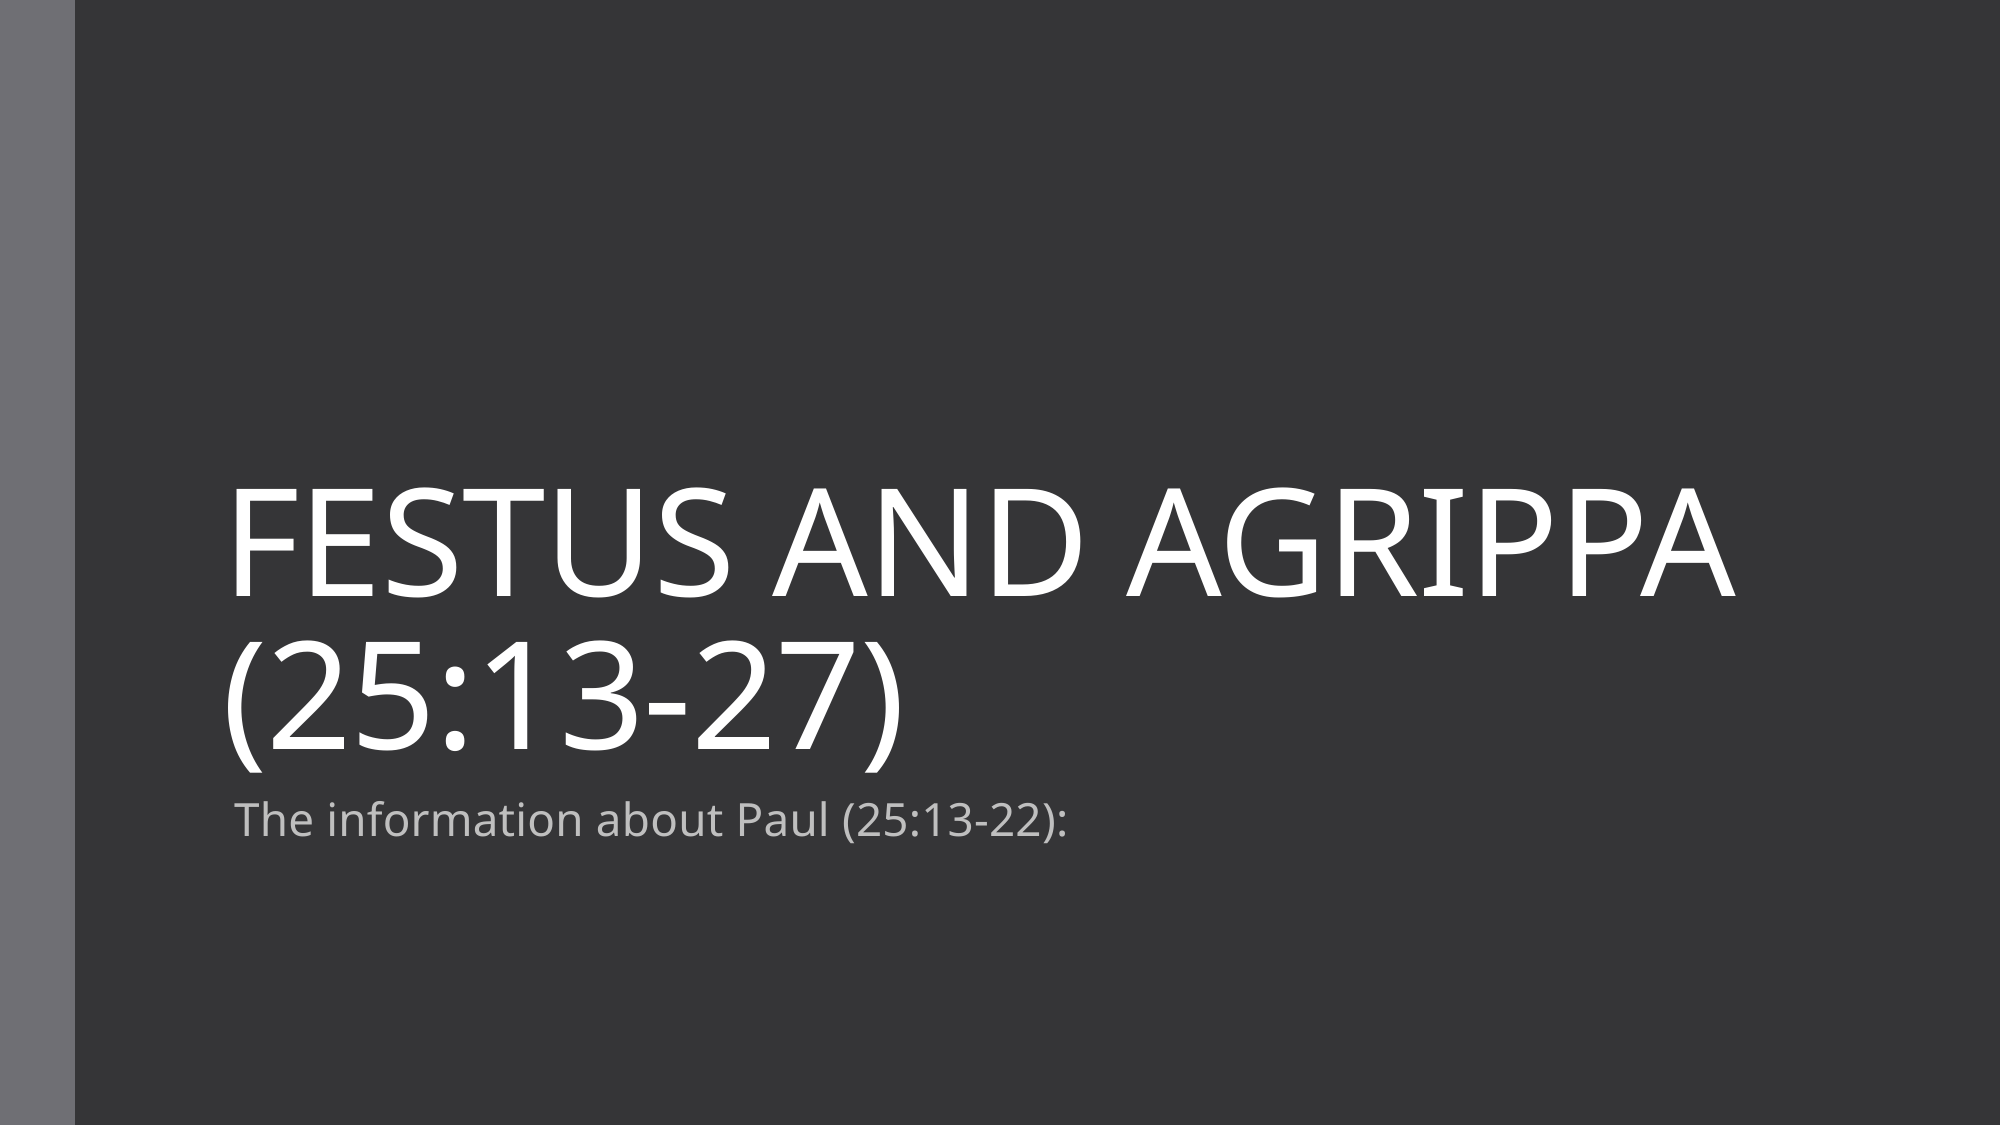

# FESTUS AND AGRIPPA (25:13-27)
 The information about Paul (25:13-22):